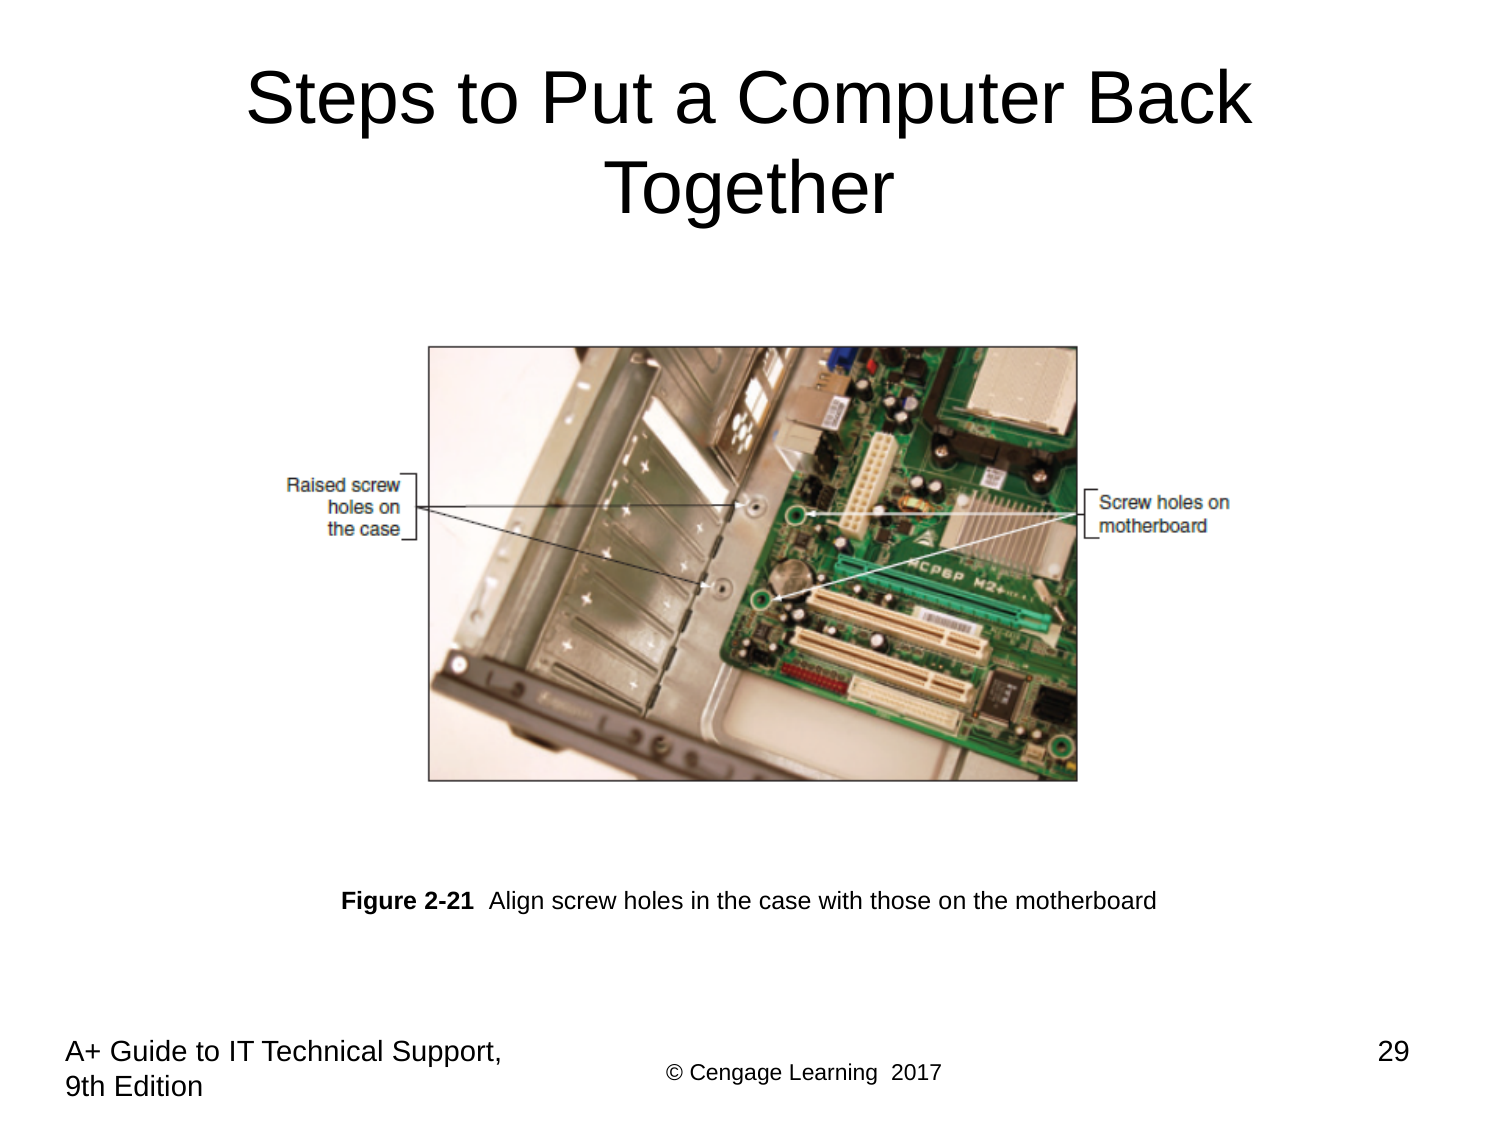

# Steps to Put a Computer Back Together
Figure 2-21 Align screw holes in the case with those on the motherboard
A+ Guide to IT Technical Support, 9th Edition